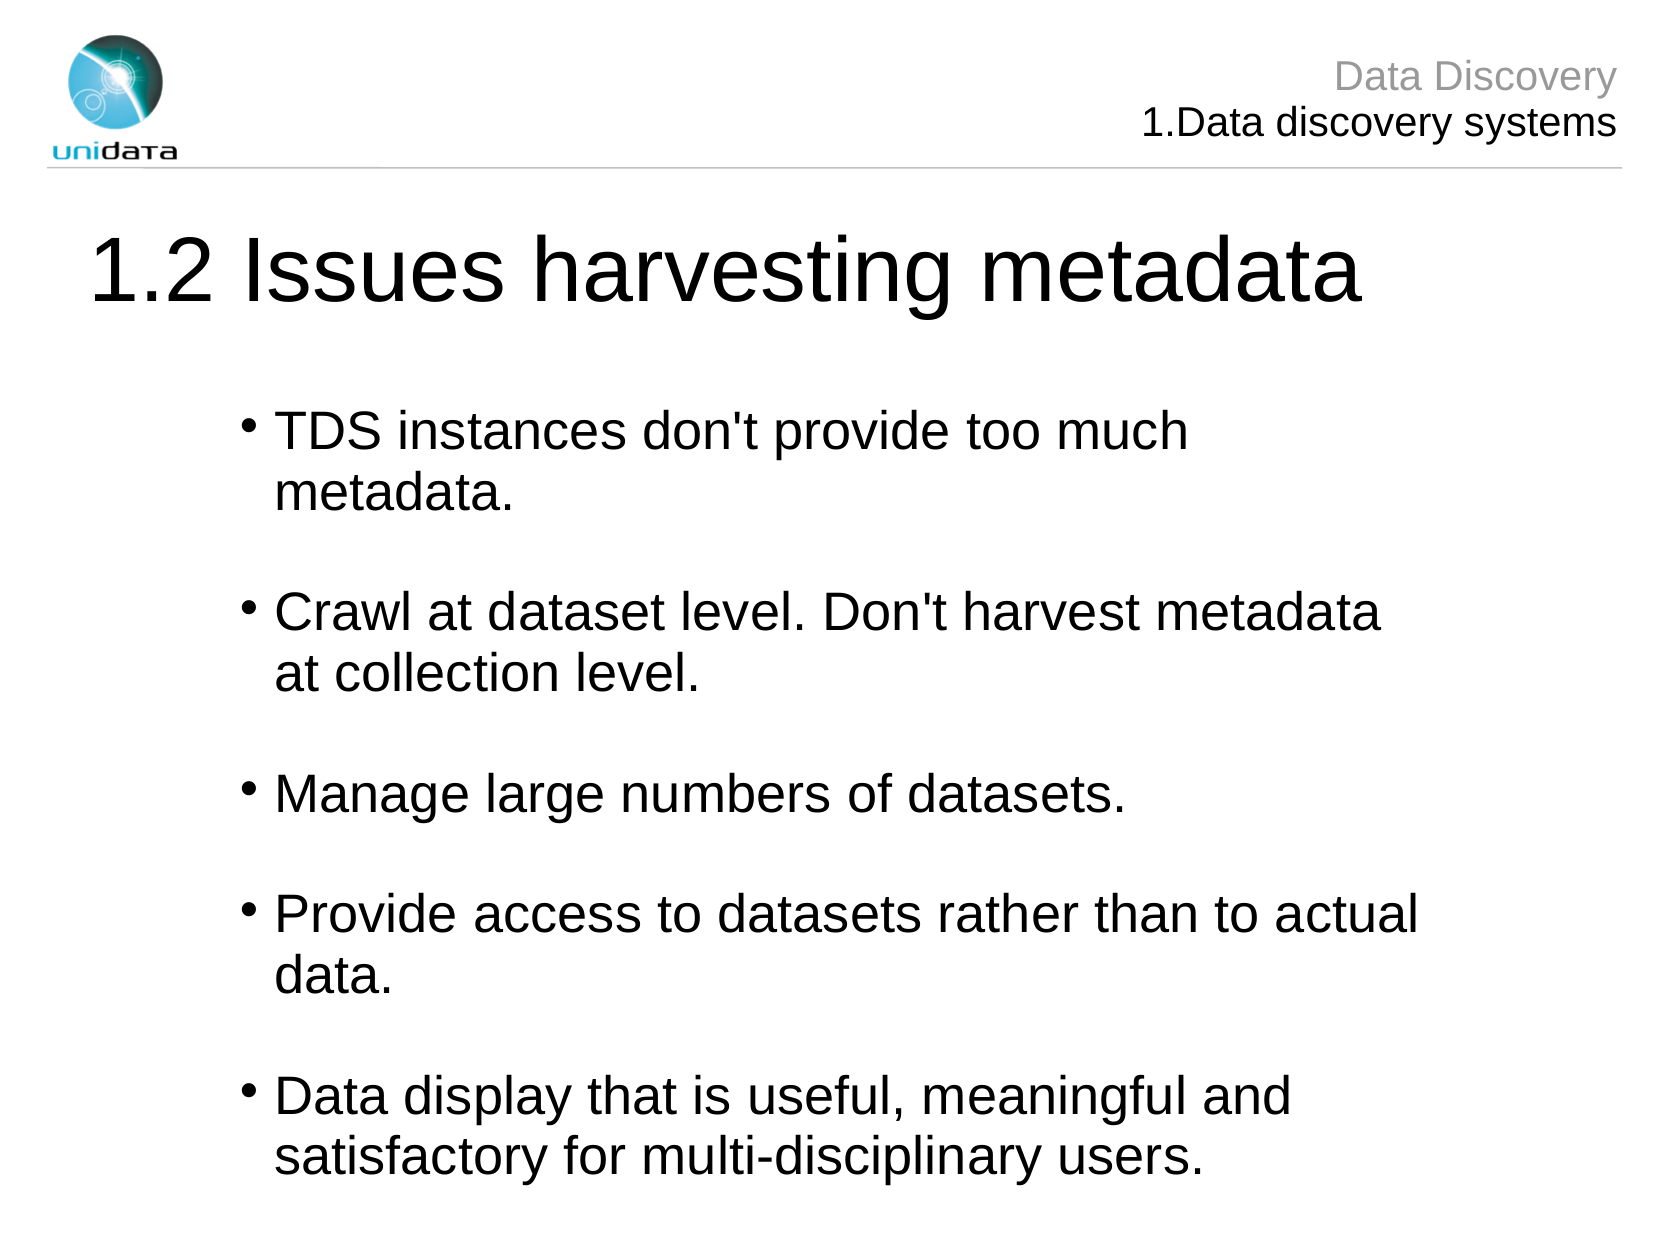

Data Discovery
1.Data discovery systems
# 1.2 Issues harvesting metadata
TDS instances don't provide too much metadata.
Crawl at dataset level. Don't harvest metadata at collection level.
Manage large numbers of datasets.
Provide access to datasets rather than to actual data.
Data display that is useful, meaningful and satisfactory for multi-disciplinary users.